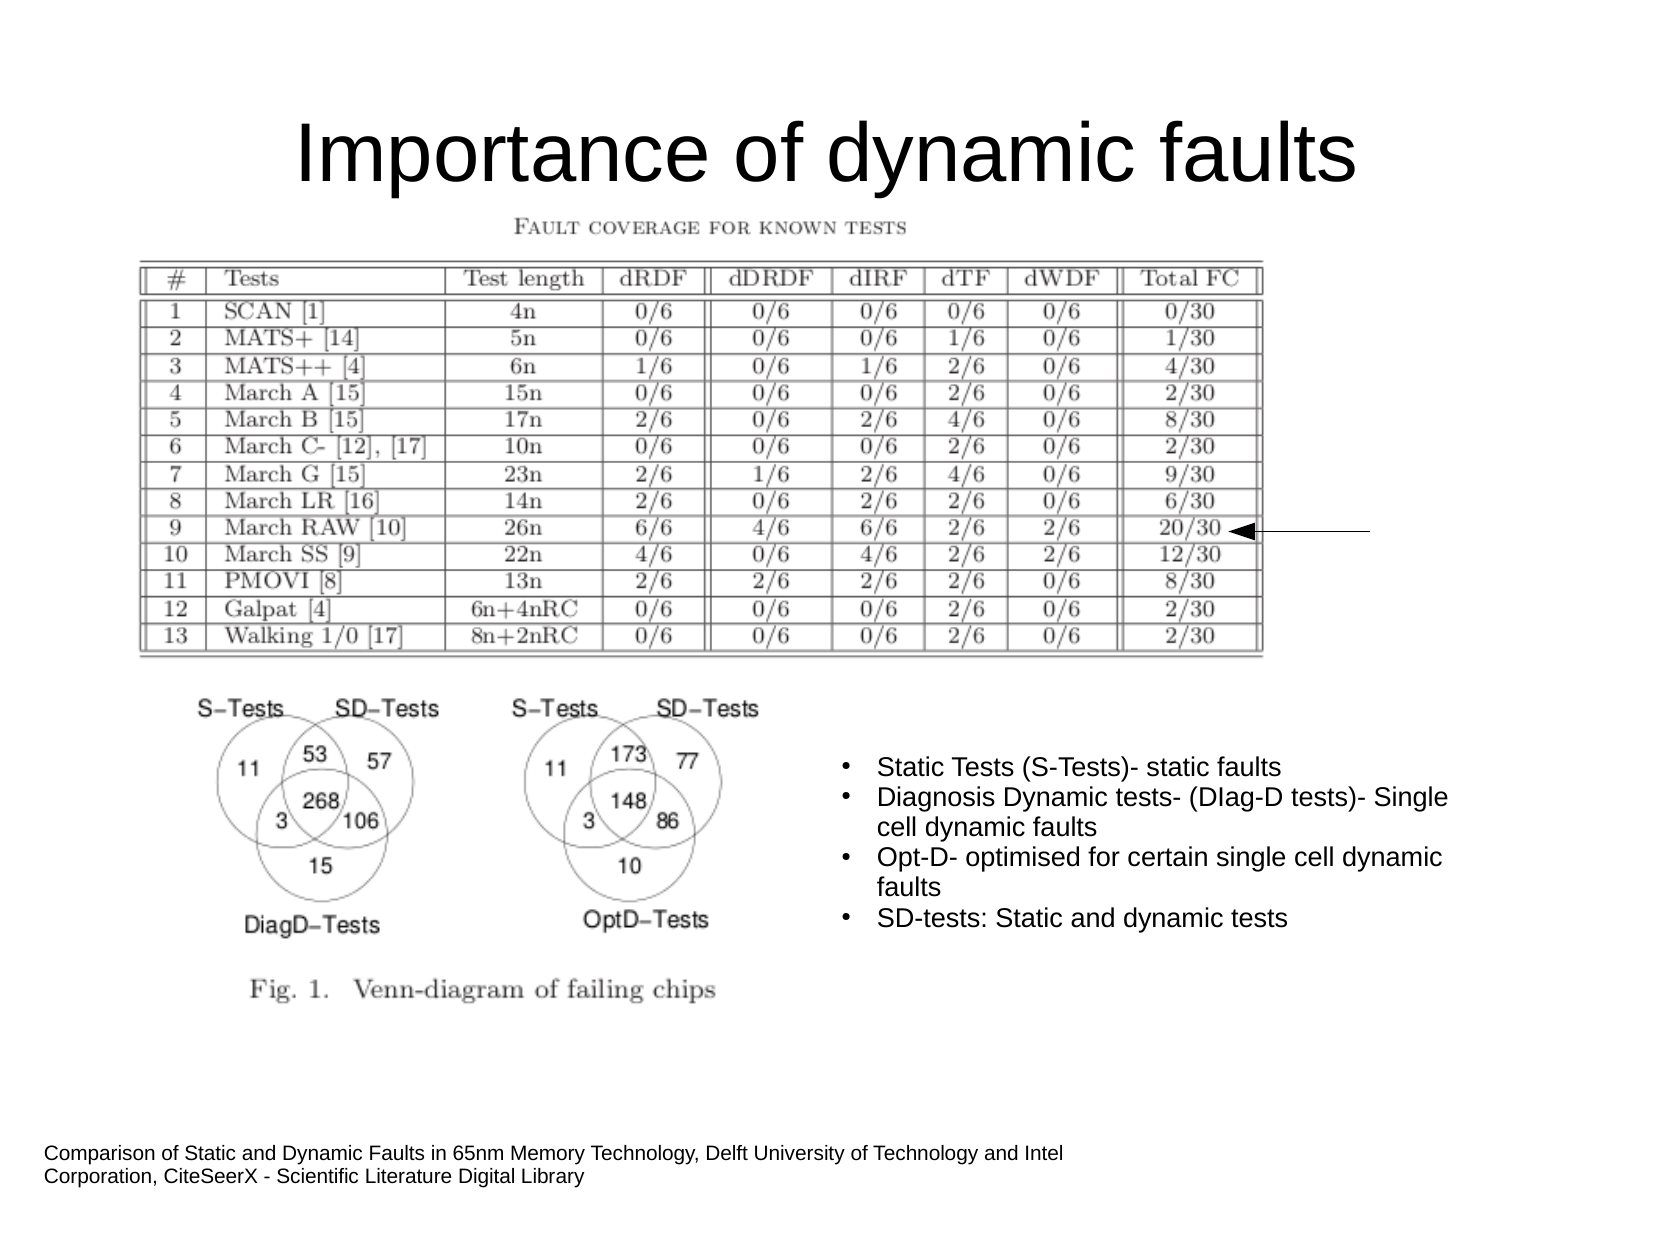

# Importance of dynamic faults
Static Tests (S-Tests)- static faults
Diagnosis Dynamic tests- (DIag-D tests)- Single cell dynamic faults
Opt-D- optimised for certain single cell dynamic faults
SD-tests: Static and dynamic tests
Comparison of Static and Dynamic Faults in 65nm Memory Technology, Delft University of Technology and Intel Corporation, CiteSeerX - Scientific Literature Digital Library